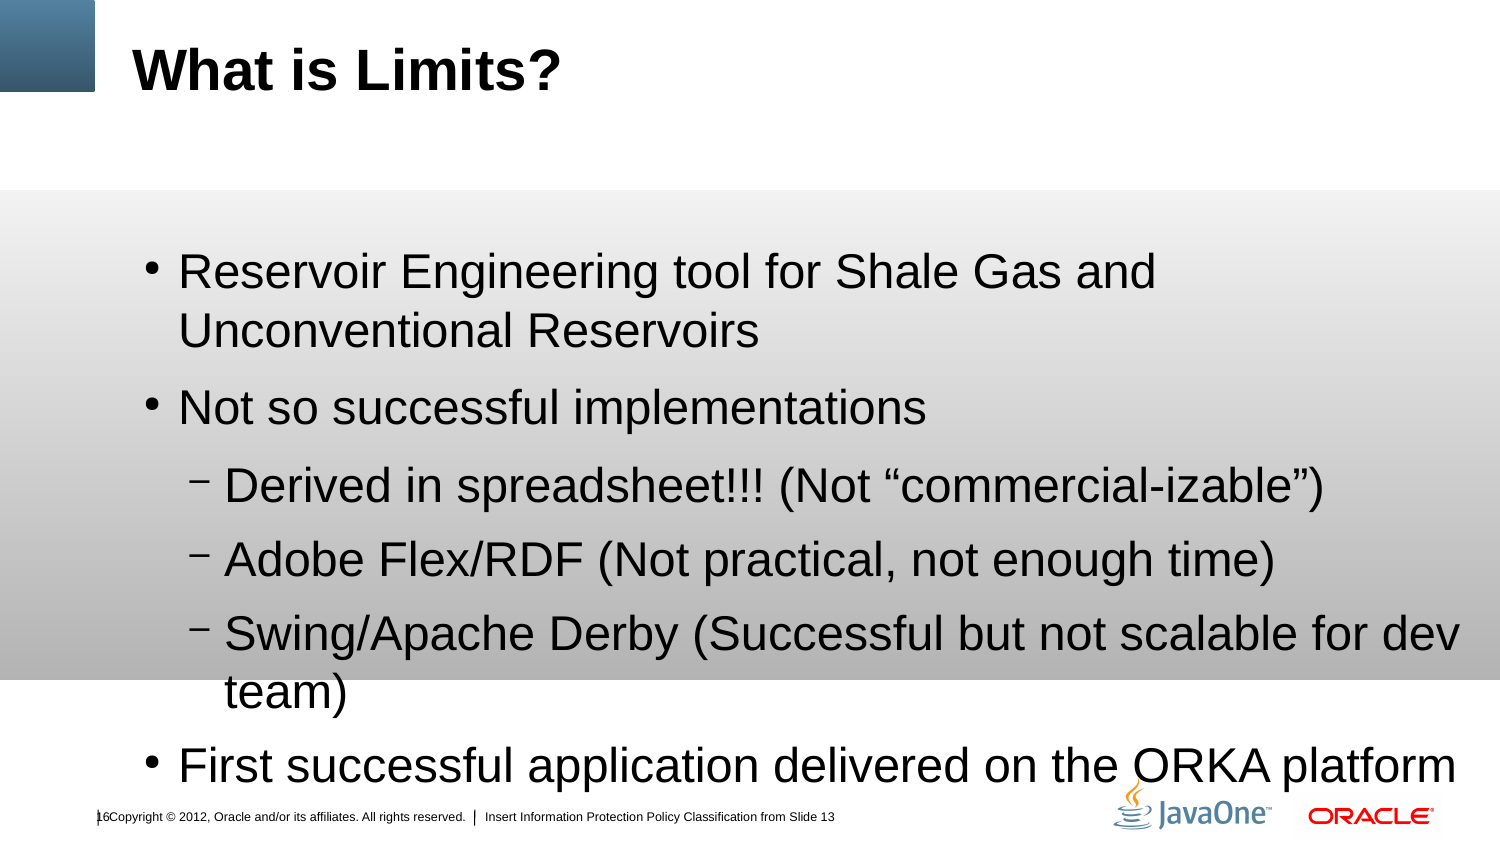

# What is Limits?
Reservoir Engineering tool for Shale Gas and Unconventional Reservoirs
Not so successful implementations
Derived in spreadsheet!!! (Not “commercial-izable”)
Adobe Flex/RDF (Not practical, not enough time)
Swing/Apache Derby (Successful but not scalable for dev team)
First successful application delivered on the ORKA platform